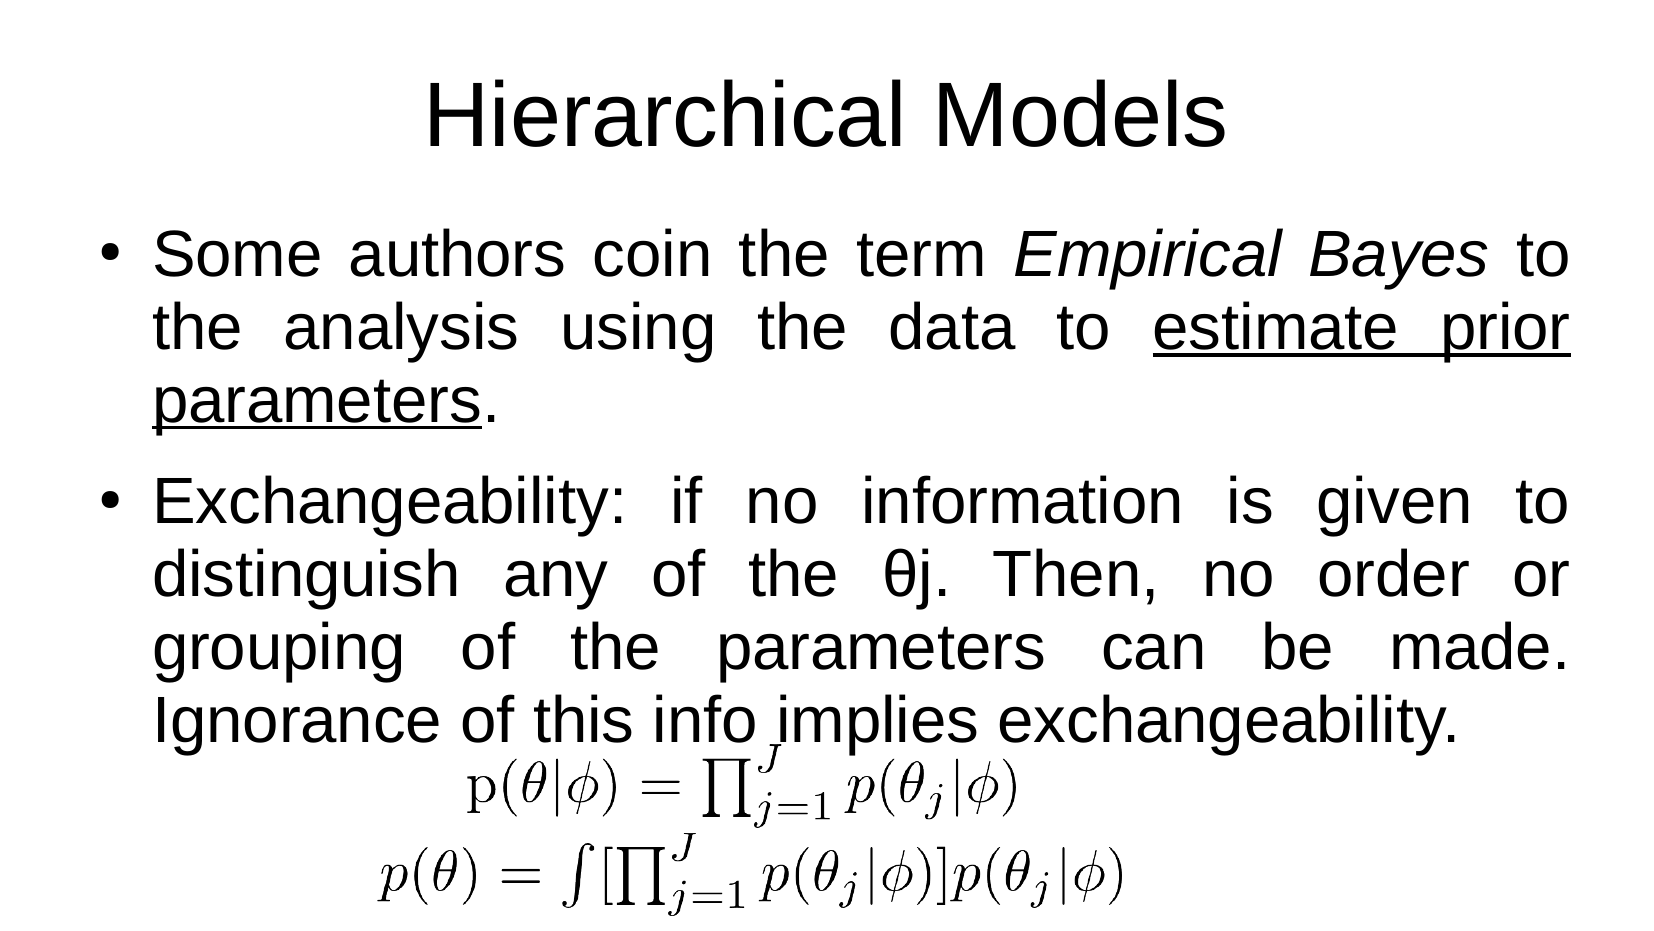

# Hierarchical Models
Some authors coin the term Empirical Bayes to the analysis using the data to estimate prior parameters.
Exchangeability: if no information is given to distinguish any of the θj. Then, no order or grouping of the parameters can be made. Ignorance of this info implies exchangeability.